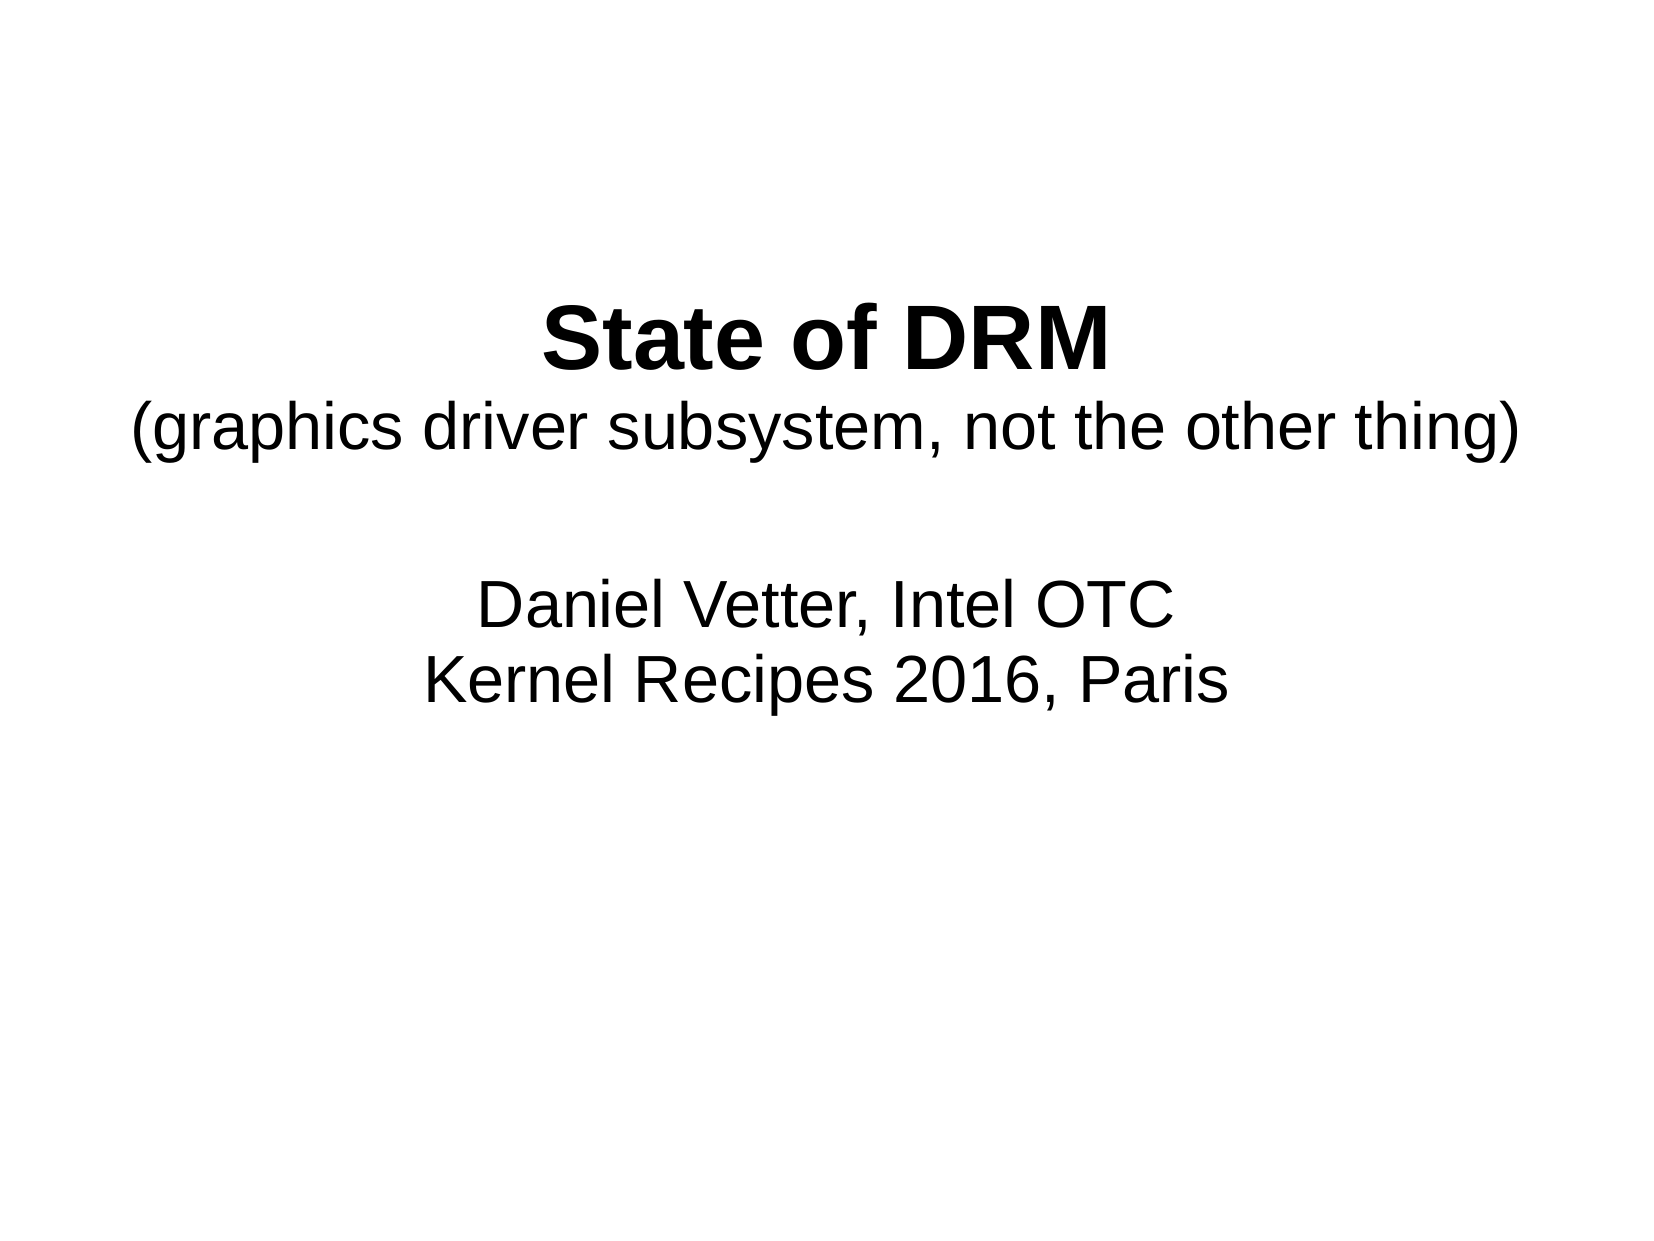

# State of DRM (graphics driver subsystem, not the other thing)
Daniel Vetter, Intel OTC
Kernel Recipes 2016, Paris